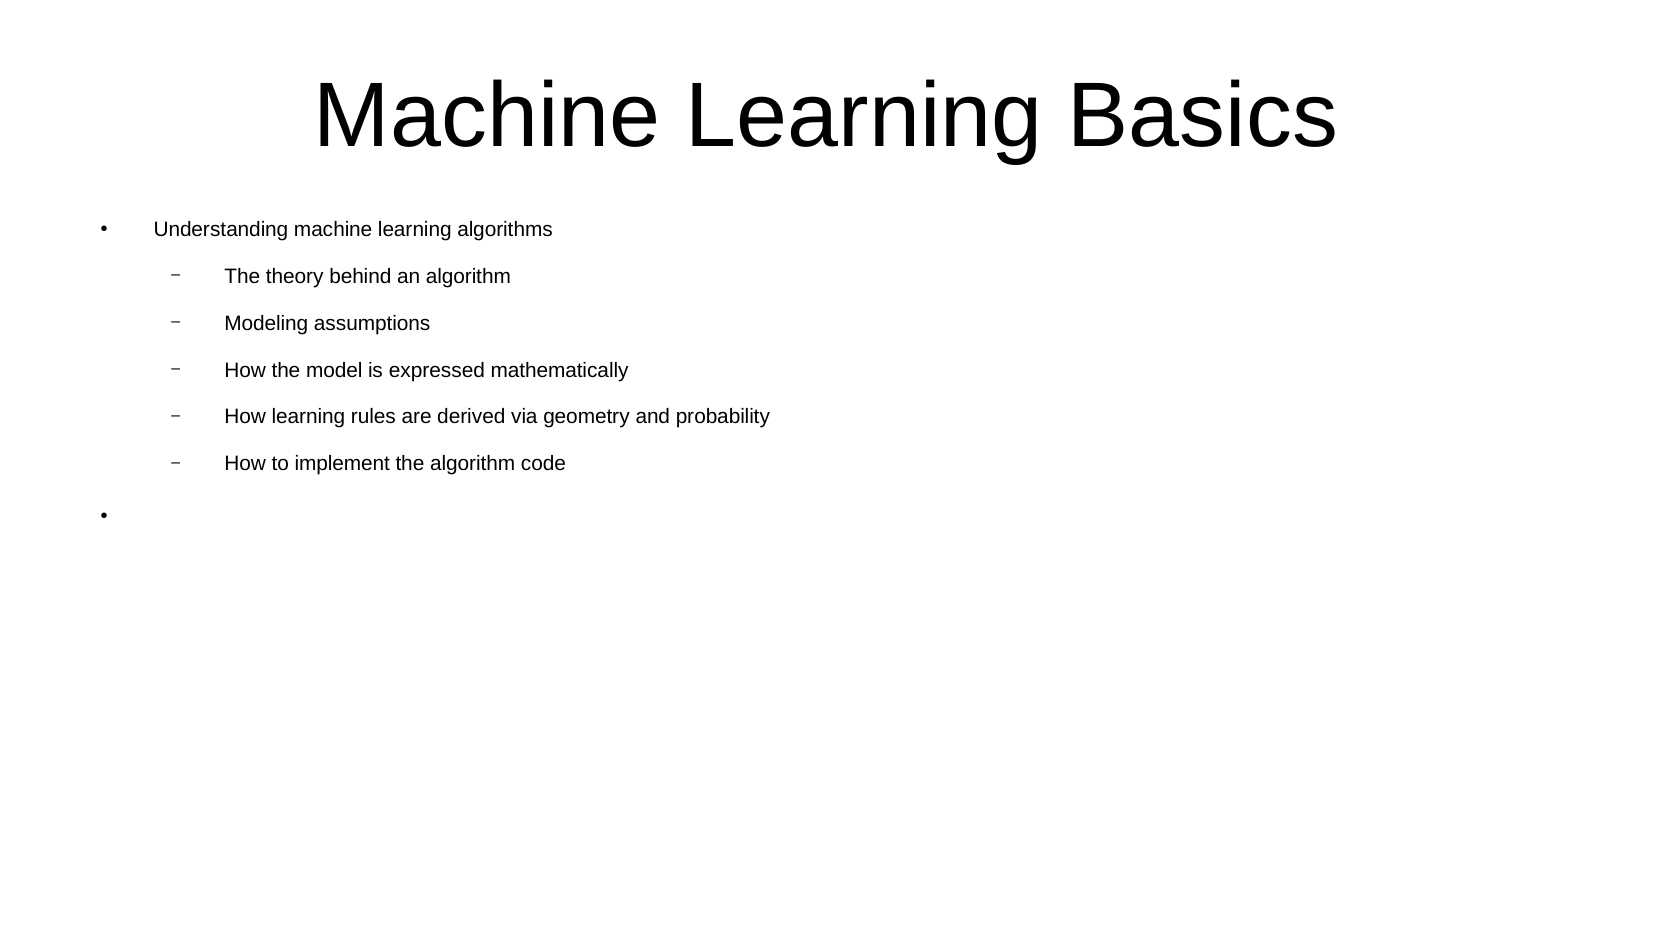

# Machine Learning Basics
Understanding machine learning algorithms
The theory behind an algorithm
Modeling assumptions
How the model is expressed mathematically
How learning rules are derived via geometry and probability
How to implement the algorithm code